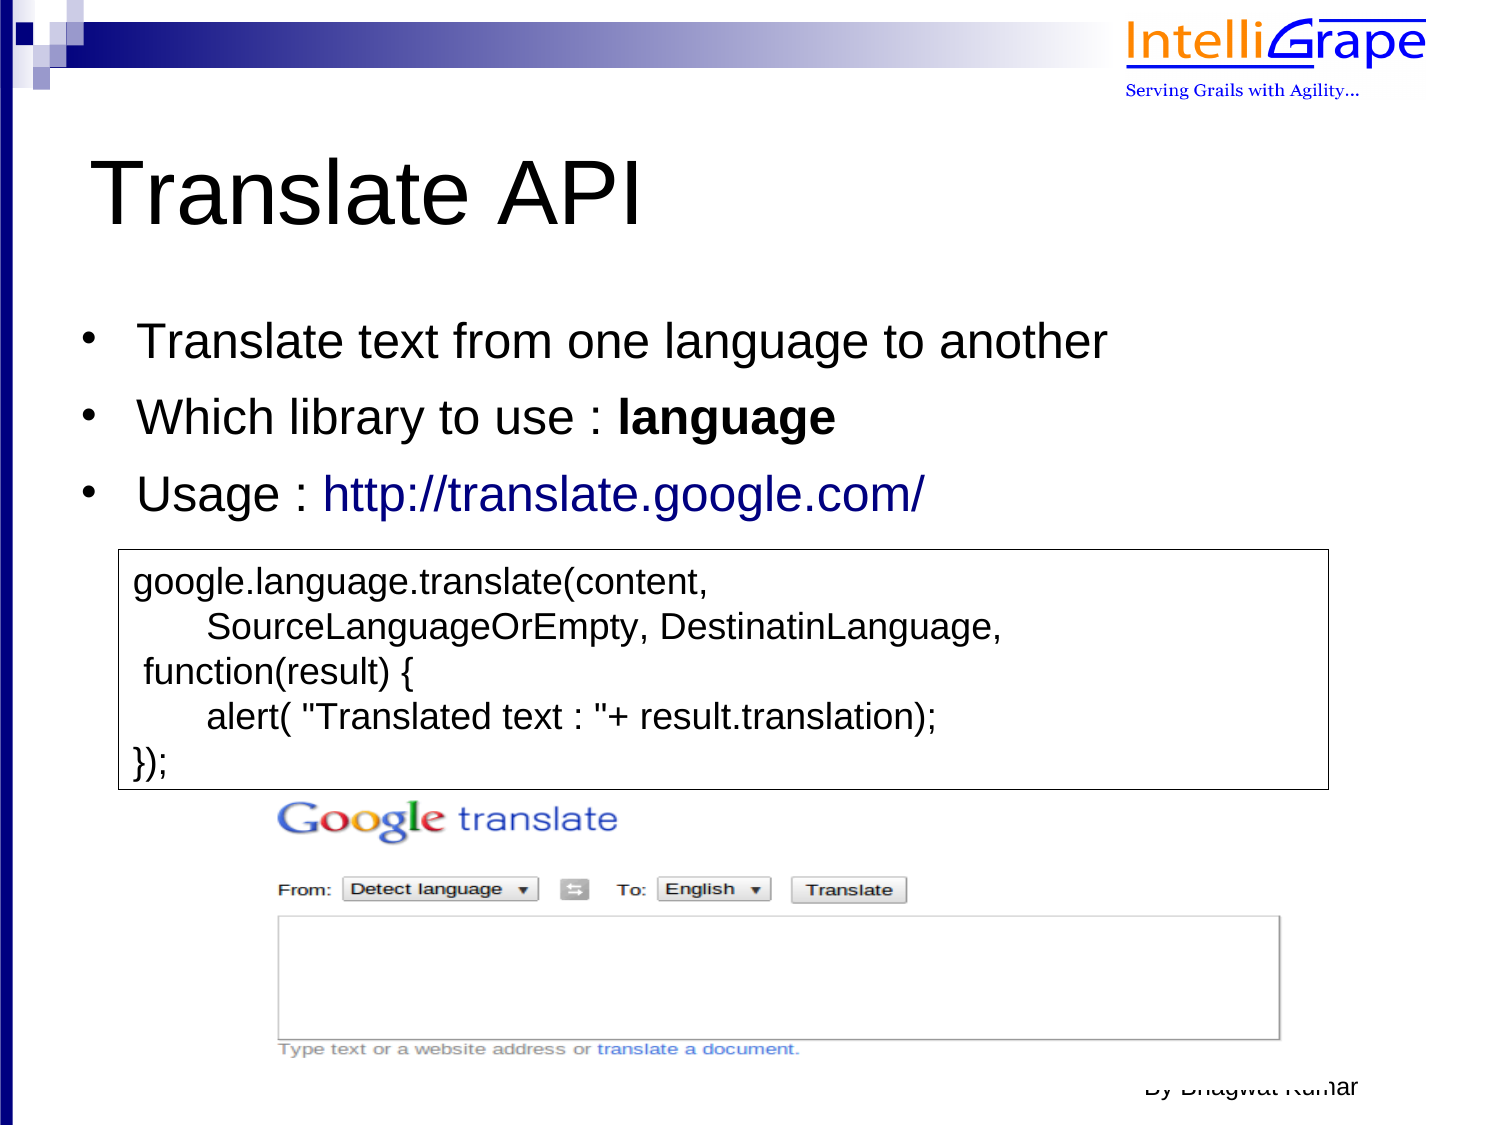

# Translate API
Translate text from one language to another
Which library to use : language
Usage : http://translate.google.com/
google.language.translate(content,
	SourceLanguageOrEmpty, DestinatinLanguage,
 function(result) {
	alert( "Translated text : "+ result.translation);
});